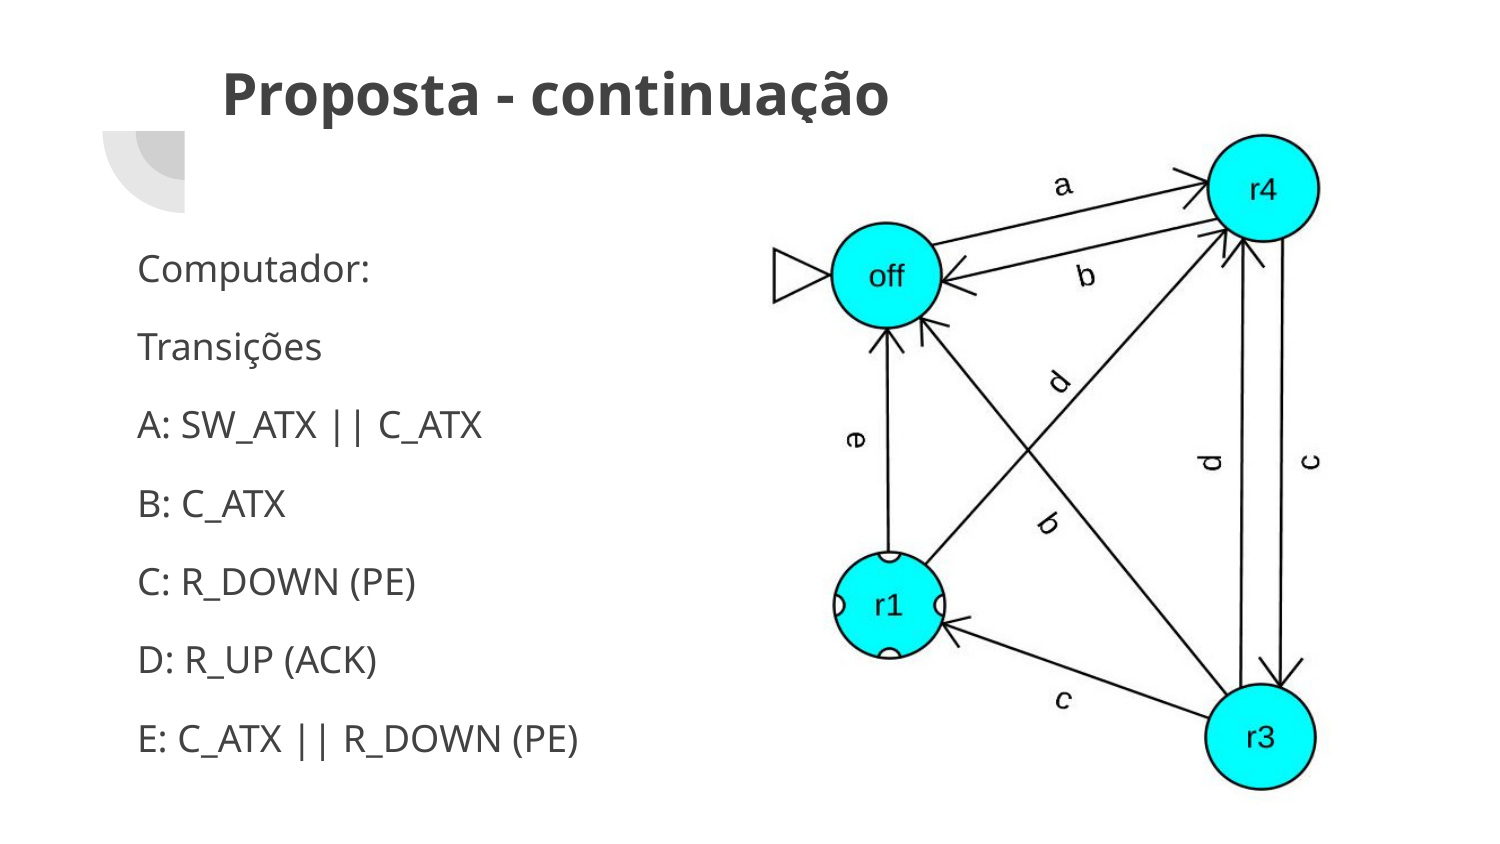

# Proposta - continuação
Computador:
Transições
A: SW_ATX || C_ATX
B: C_ATX
C: R_DOWN (PE)
D: R_UP (ACK)
E: C_ATX || R_DOWN (PE)